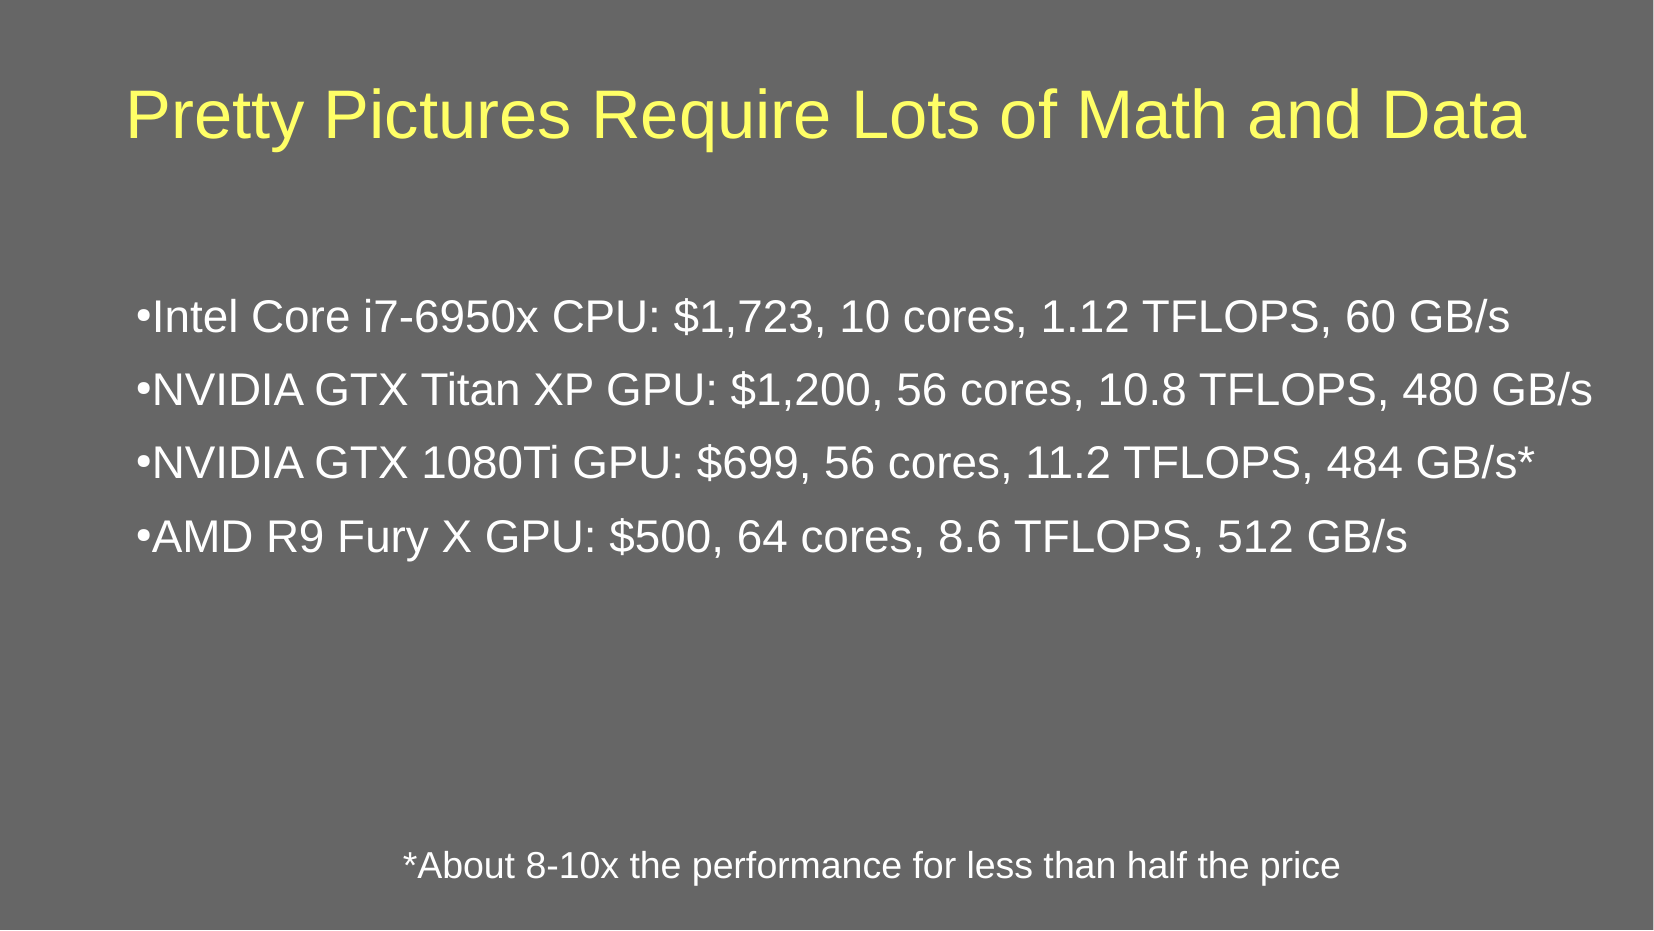

# Pretty Pictures Require Lots of Math and Data
Intel Core i7-6950x CPU: $1,723, 10 cores, 1.12 TFLOPS, 60 GB/s
NVIDIA GTX Titan XP GPU: $1,200, 56 cores, 10.8 TFLOPS, 480 GB/s
NVIDIA GTX 1080Ti GPU: $699, 56 cores, 11.2 TFLOPS, 484 GB/s*
AMD R9 Fury X GPU: $500, 64 cores, 8.6 TFLOPS, 512 GB/s
*About 8-10x the performance for less than half the price